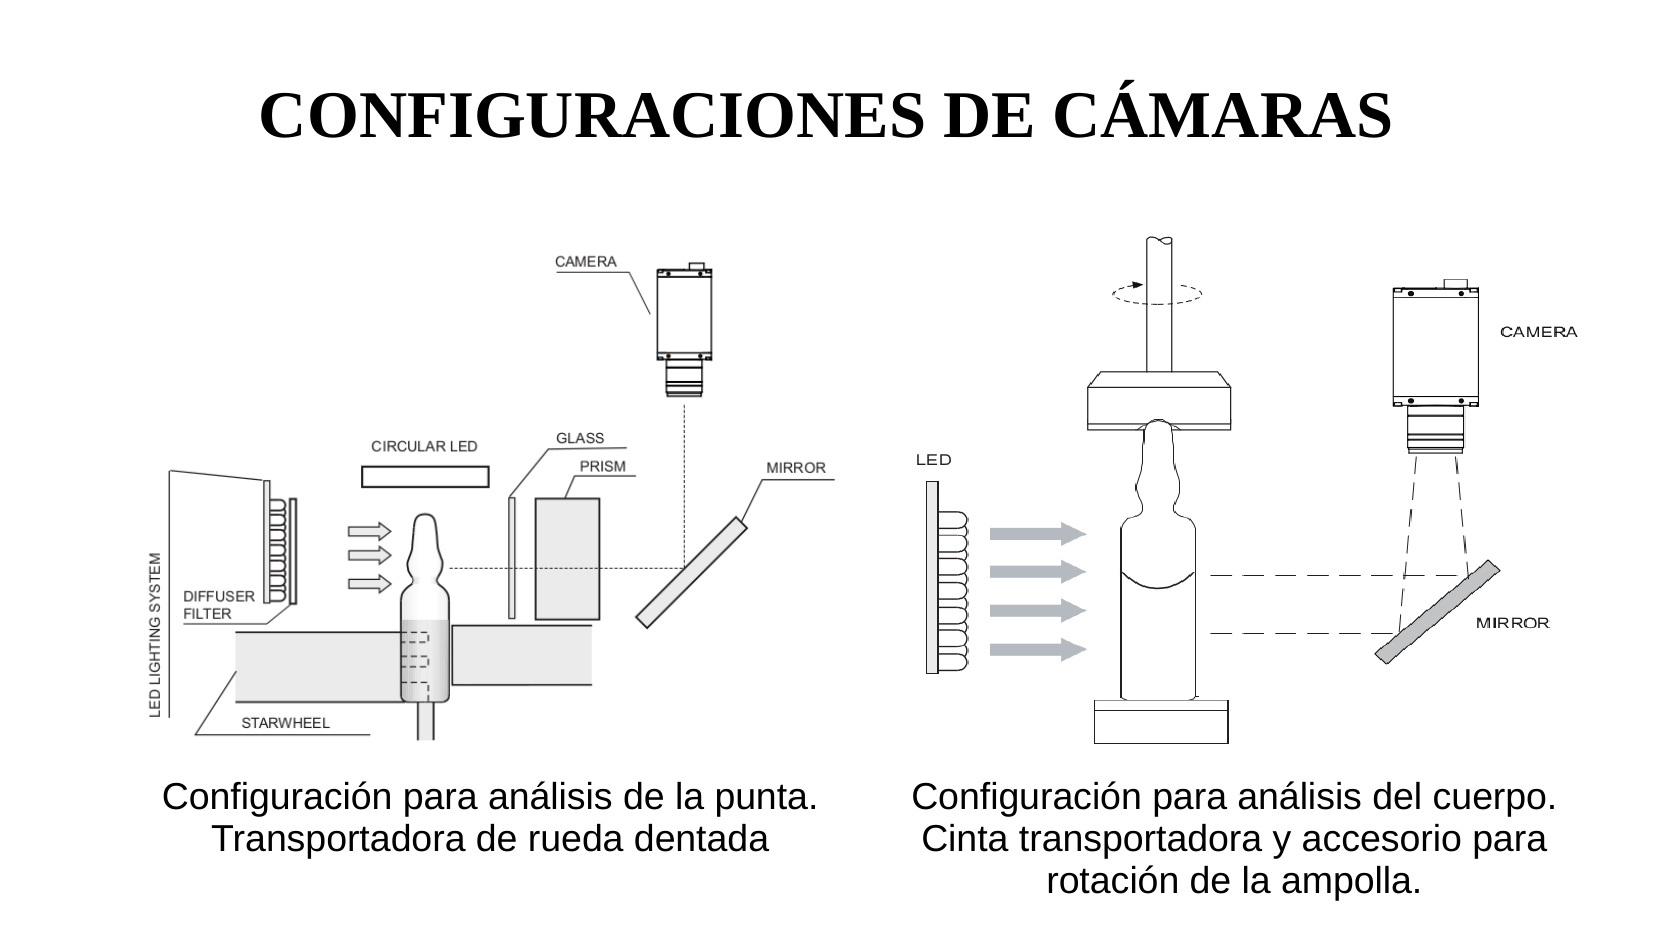

# CONFIGURACIONES DE CÁMARAS
Configuración para análisis de la punta.
Transportadora de rueda dentada
Configuración para análisis del cuerpo.
Cinta transportadora y accesorio para rotación de la ampolla.